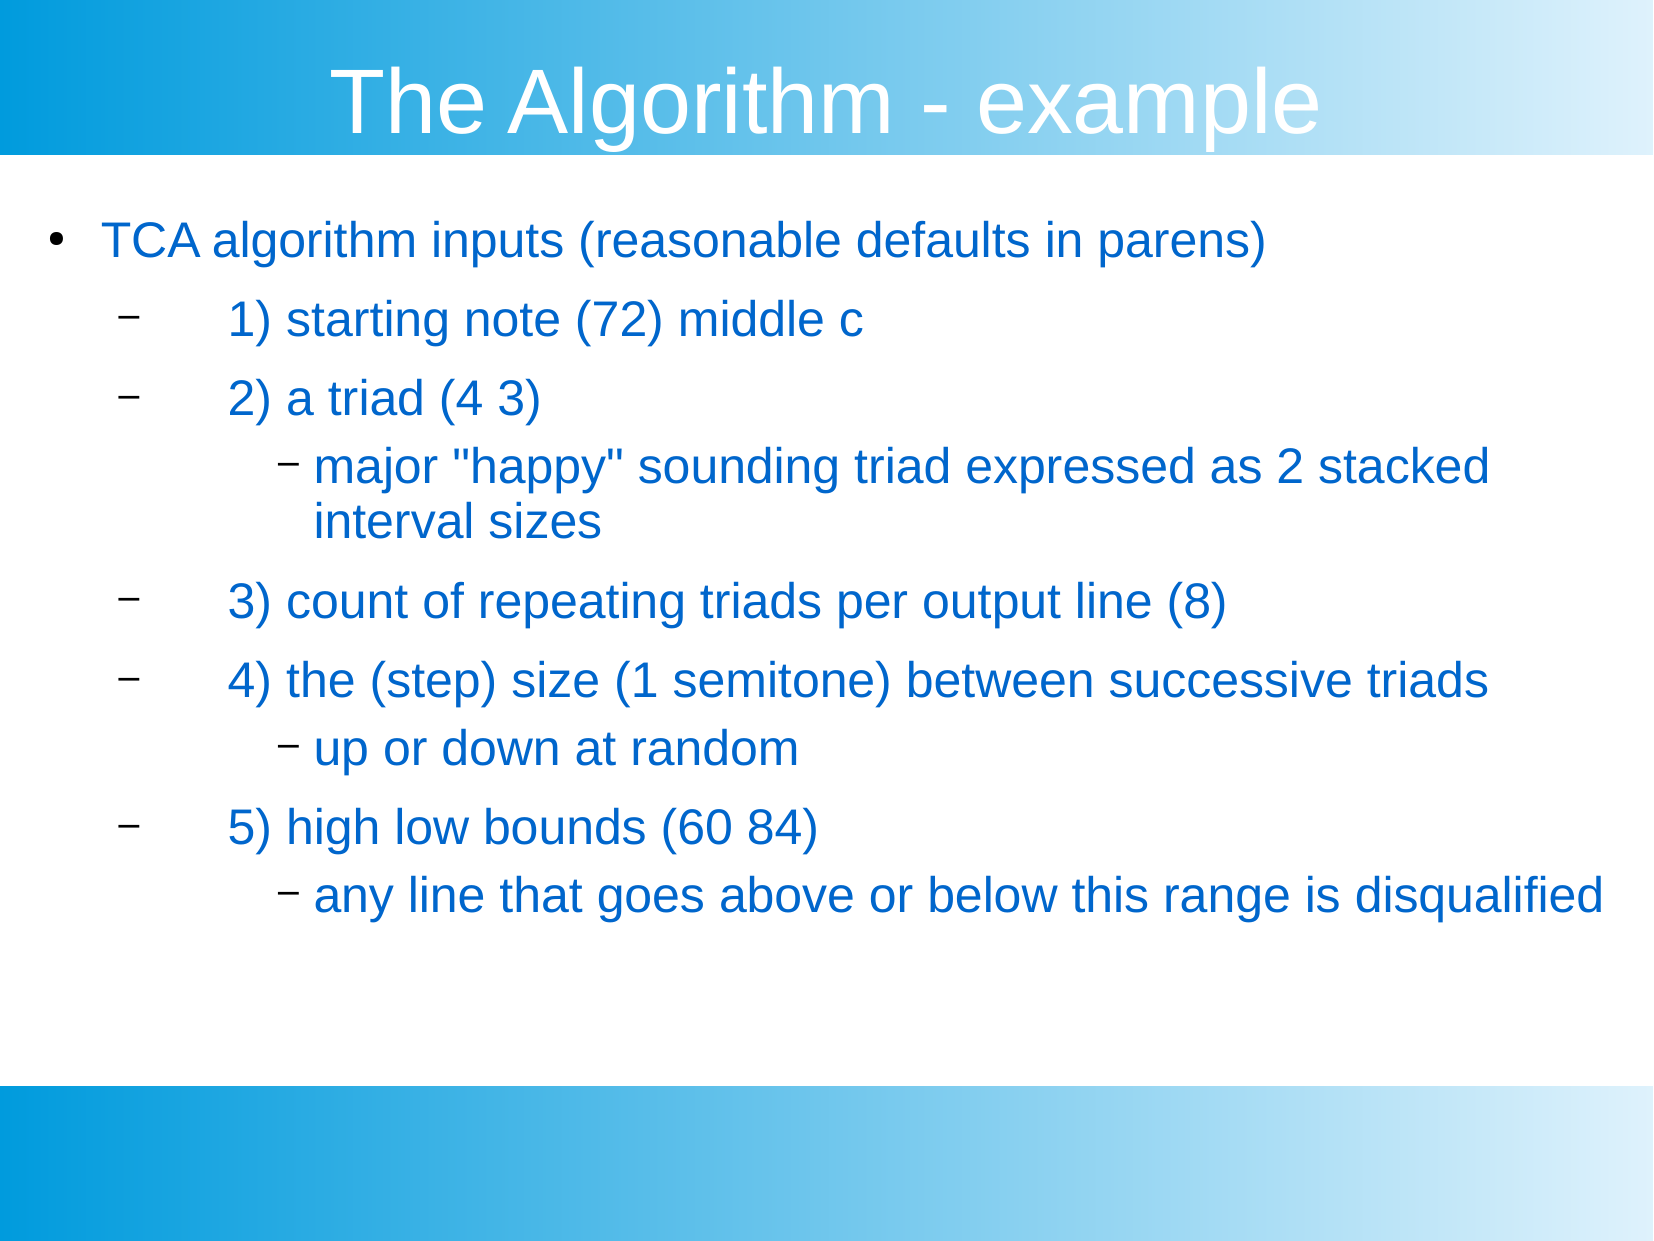

# The Algorithm - example
TCA algorithm inputs (reasonable defaults in parens)
 1) starting note (72) middle c
 2) a triad (4 3)
major "happy" sounding triad expressed as 2 stacked interval sizes
 3) count of repeating triads per output line (8)
 4) the (step) size (1 semitone) between successive triads
up or down at random
 5) high low bounds (60 84)
any line that goes above or below this range is disqualified